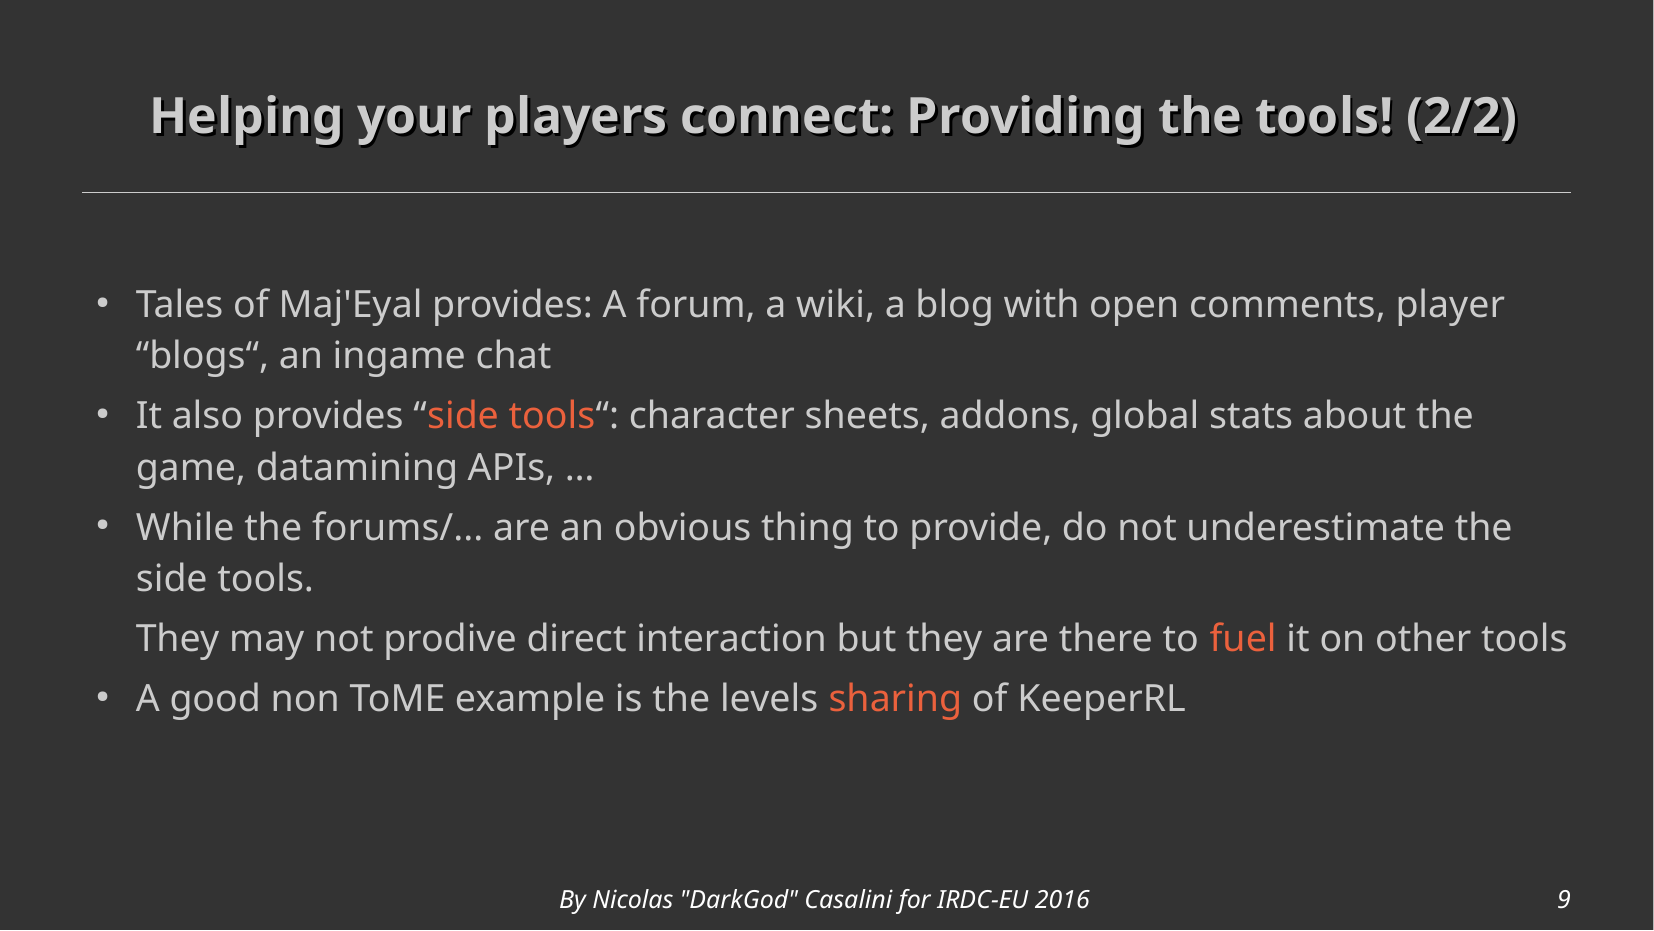

# Helping your players connect: Providing the tools! (2/2)
Tales of Maj'Eyal provides: A forum, a wiki, a blog with open comments, player “blogs“, an ingame chat
It also provides “side tools“: character sheets, addons, global stats about the game, datamining APIs, …
While the forums/... are an obvious thing to provide, do not underestimate the side tools.
They may not prodive direct interaction but they are there to fuel it on other tools
A good non ToME example is the levels sharing of KeeperRL
By Nicolas "DarkGod" Casalini for IRDC-EU 2016
9